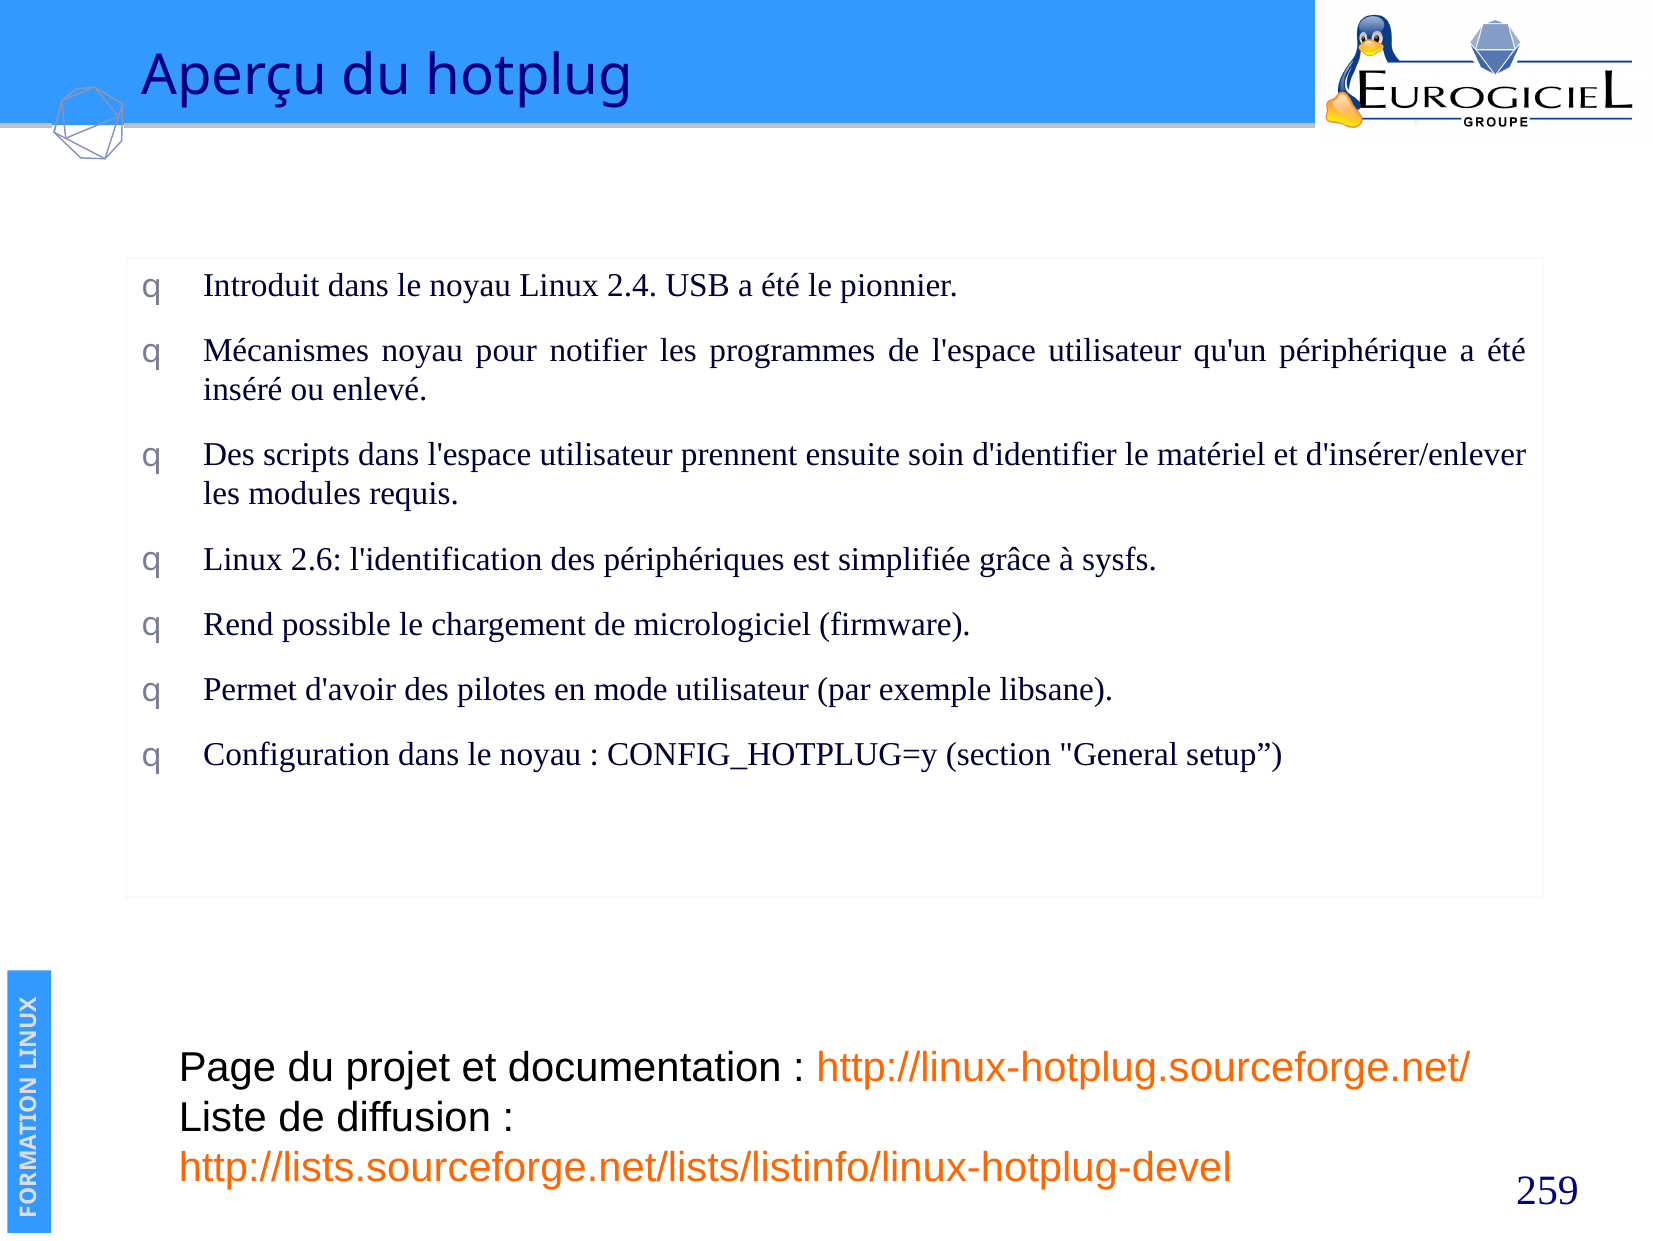

# Aperçu du hotplug
Introduit dans le noyau Linux 2.4. USB a été le pionnier.
Mécanismes noyau pour notifier les programmes de l'espace utilisateur qu'un périphérique a été inséré ou enlevé.
Des scripts dans l'espace utilisateur prennent ensuite soin d'identifier le matériel et d'insérer/enlever les modules requis.
Linux 2.6: l'identification des périphériques est simplifiée grâce à sysfs.
Rend possible le chargement de micrologiciel (firmware).
Permet d'avoir des pilotes en mode utilisateur (par exemple libsane).
Configuration dans le noyau : CONFIG_HOTPLUG=y (section "General setup”)
Page du projet et documentation : http://linux-hotplug.sourceforge.net/
Liste de diffusion : http://lists.sourceforge.net/lists/listinfo/linux-hotplug-devel